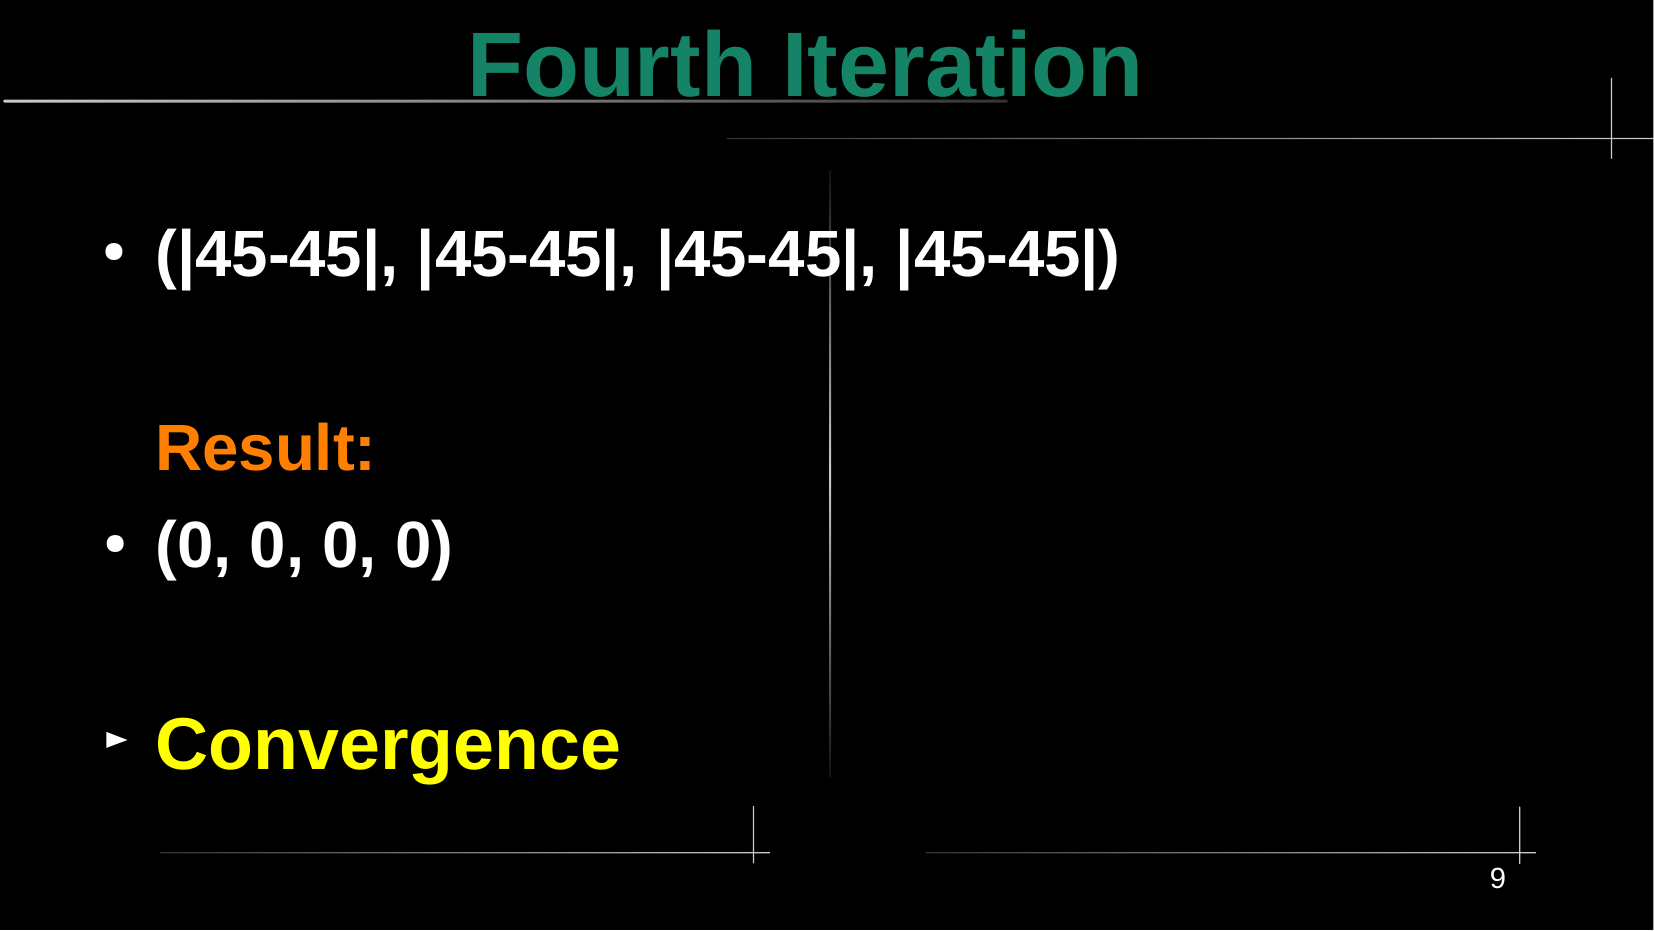

# Fourth Iteration
(|45-45|, |45-45|, |45-45|, |45-45|)
Result:
(0, 0, 0, 0)
Convergence
9